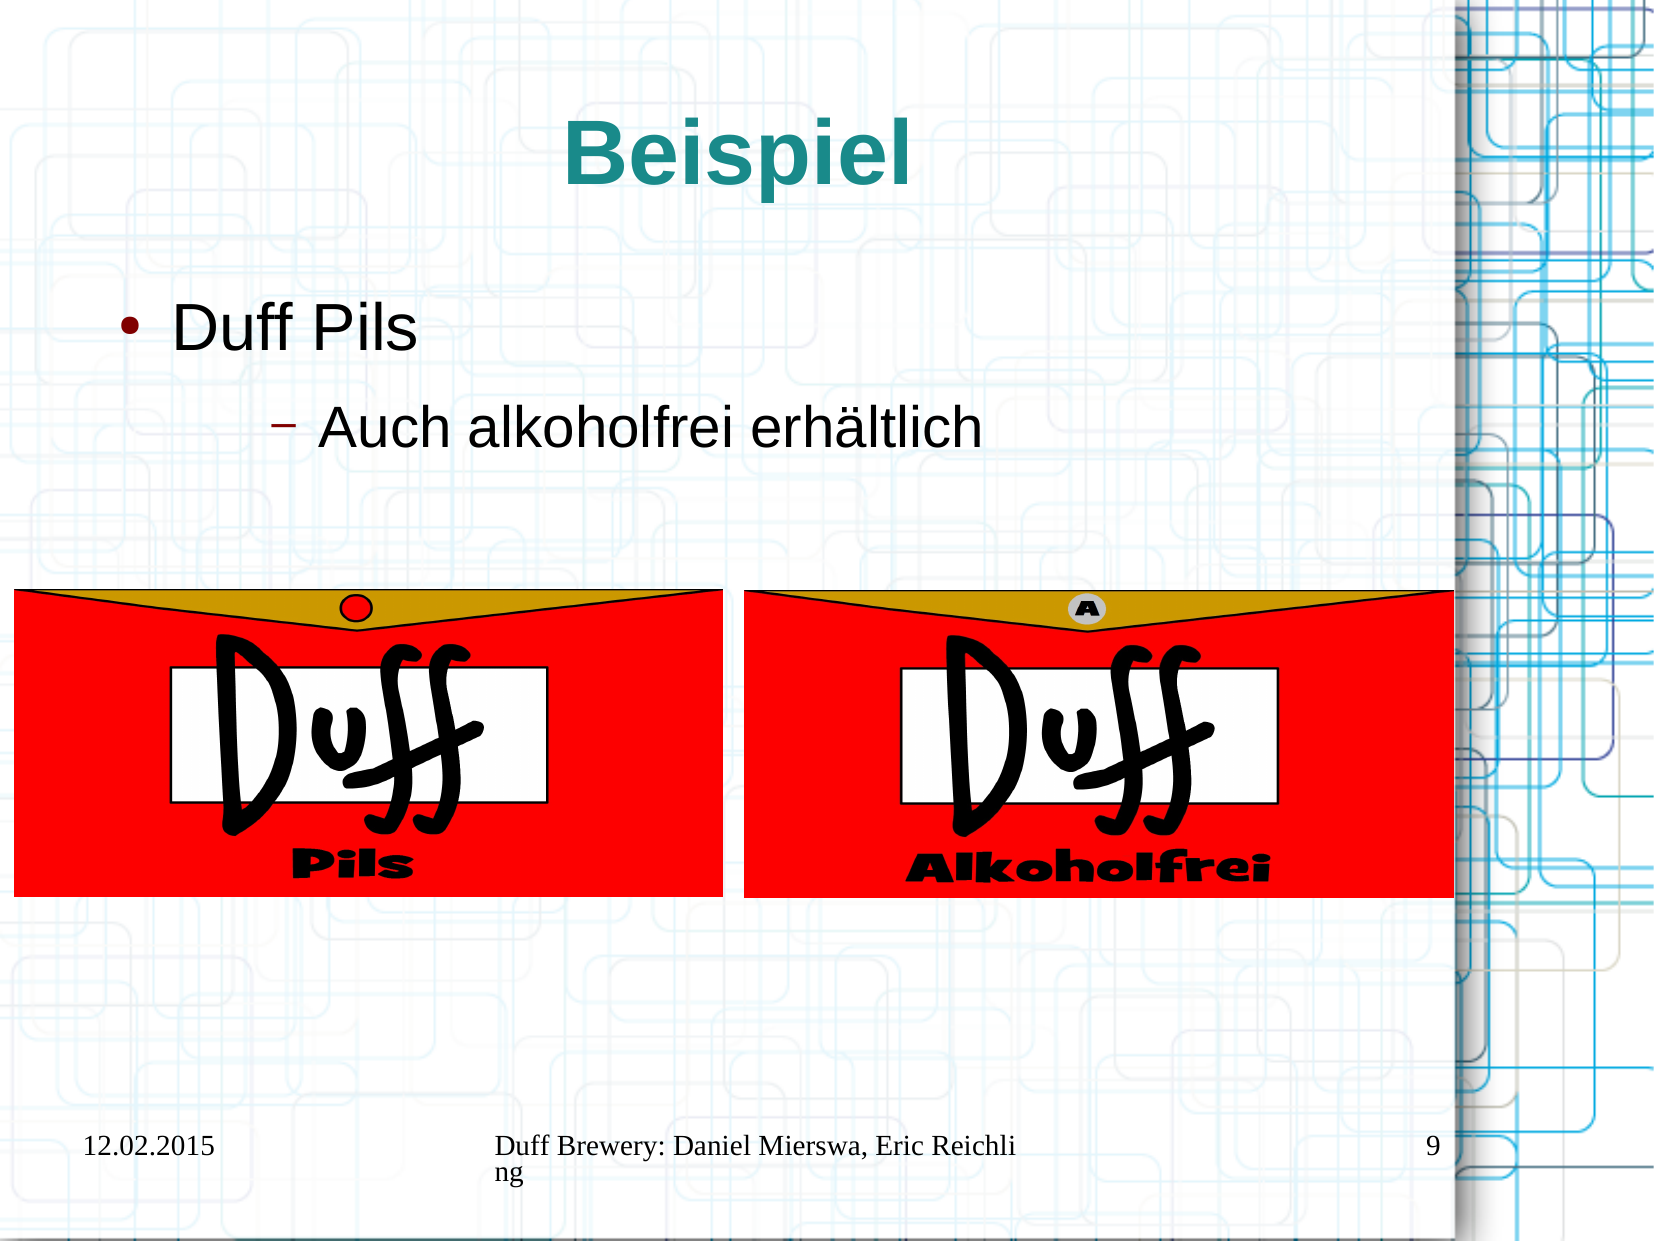

# Beispiel
Duff Pils
Auch alkoholfrei erhältlich
12.02.2015
Duff Brewery: Daniel Mierswa, Eric Reichling
9